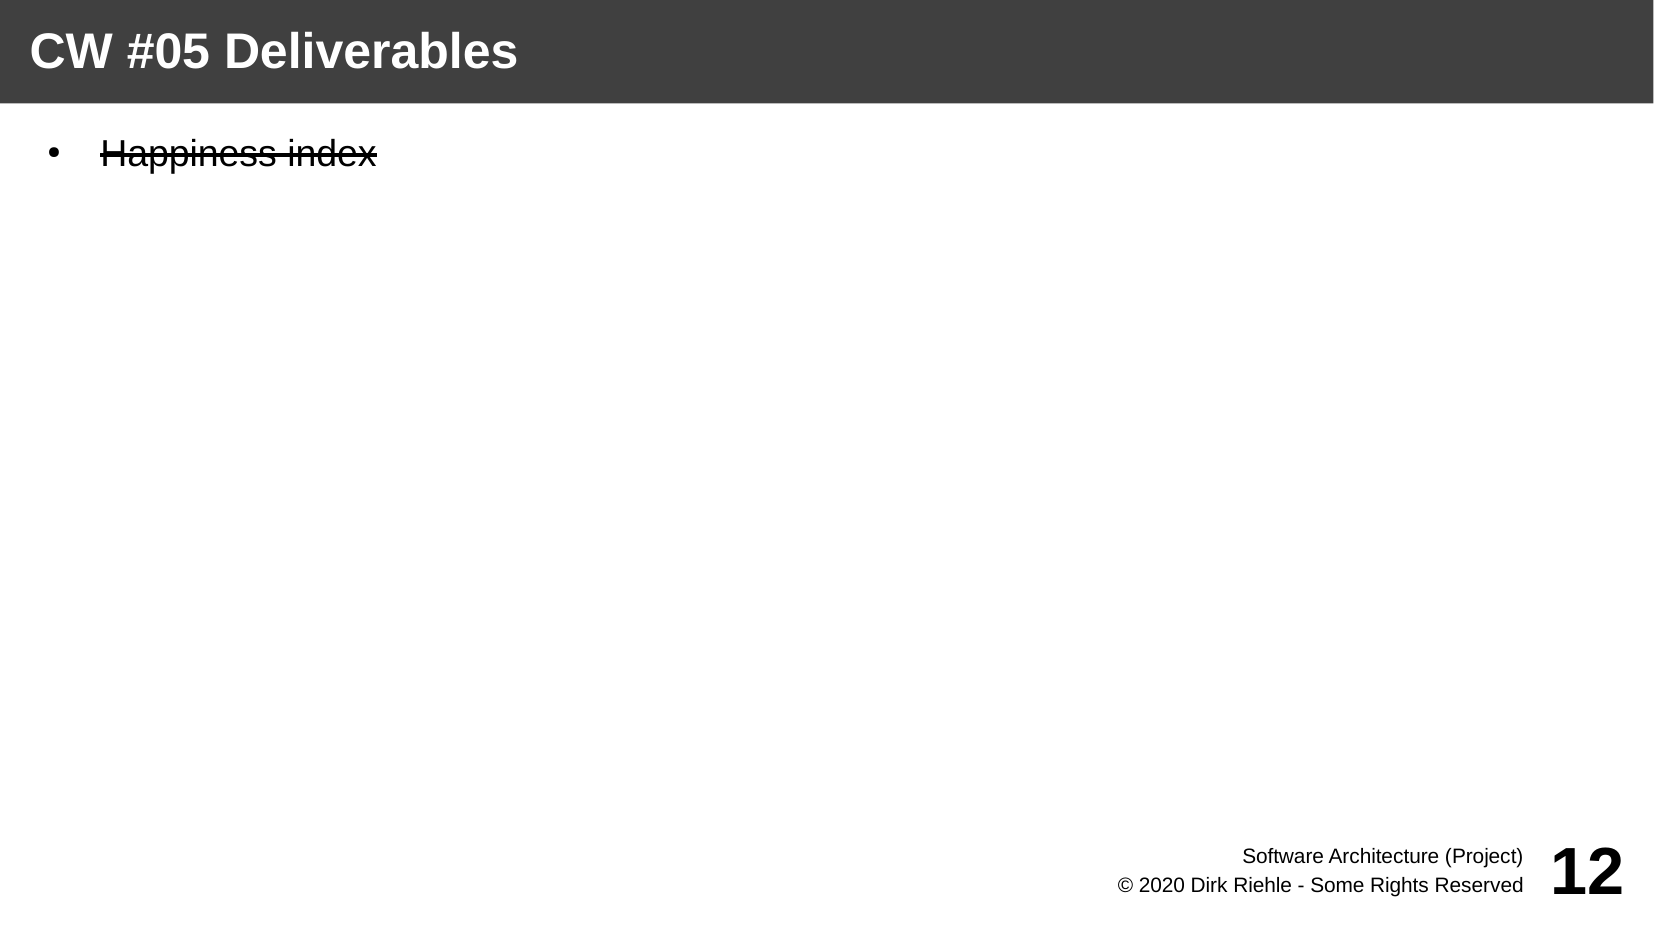

# CW #05 Deliverables
Happiness index
Software Architecture (Project)
12
© 2020 Dirk Riehle - Some Rights Reserved